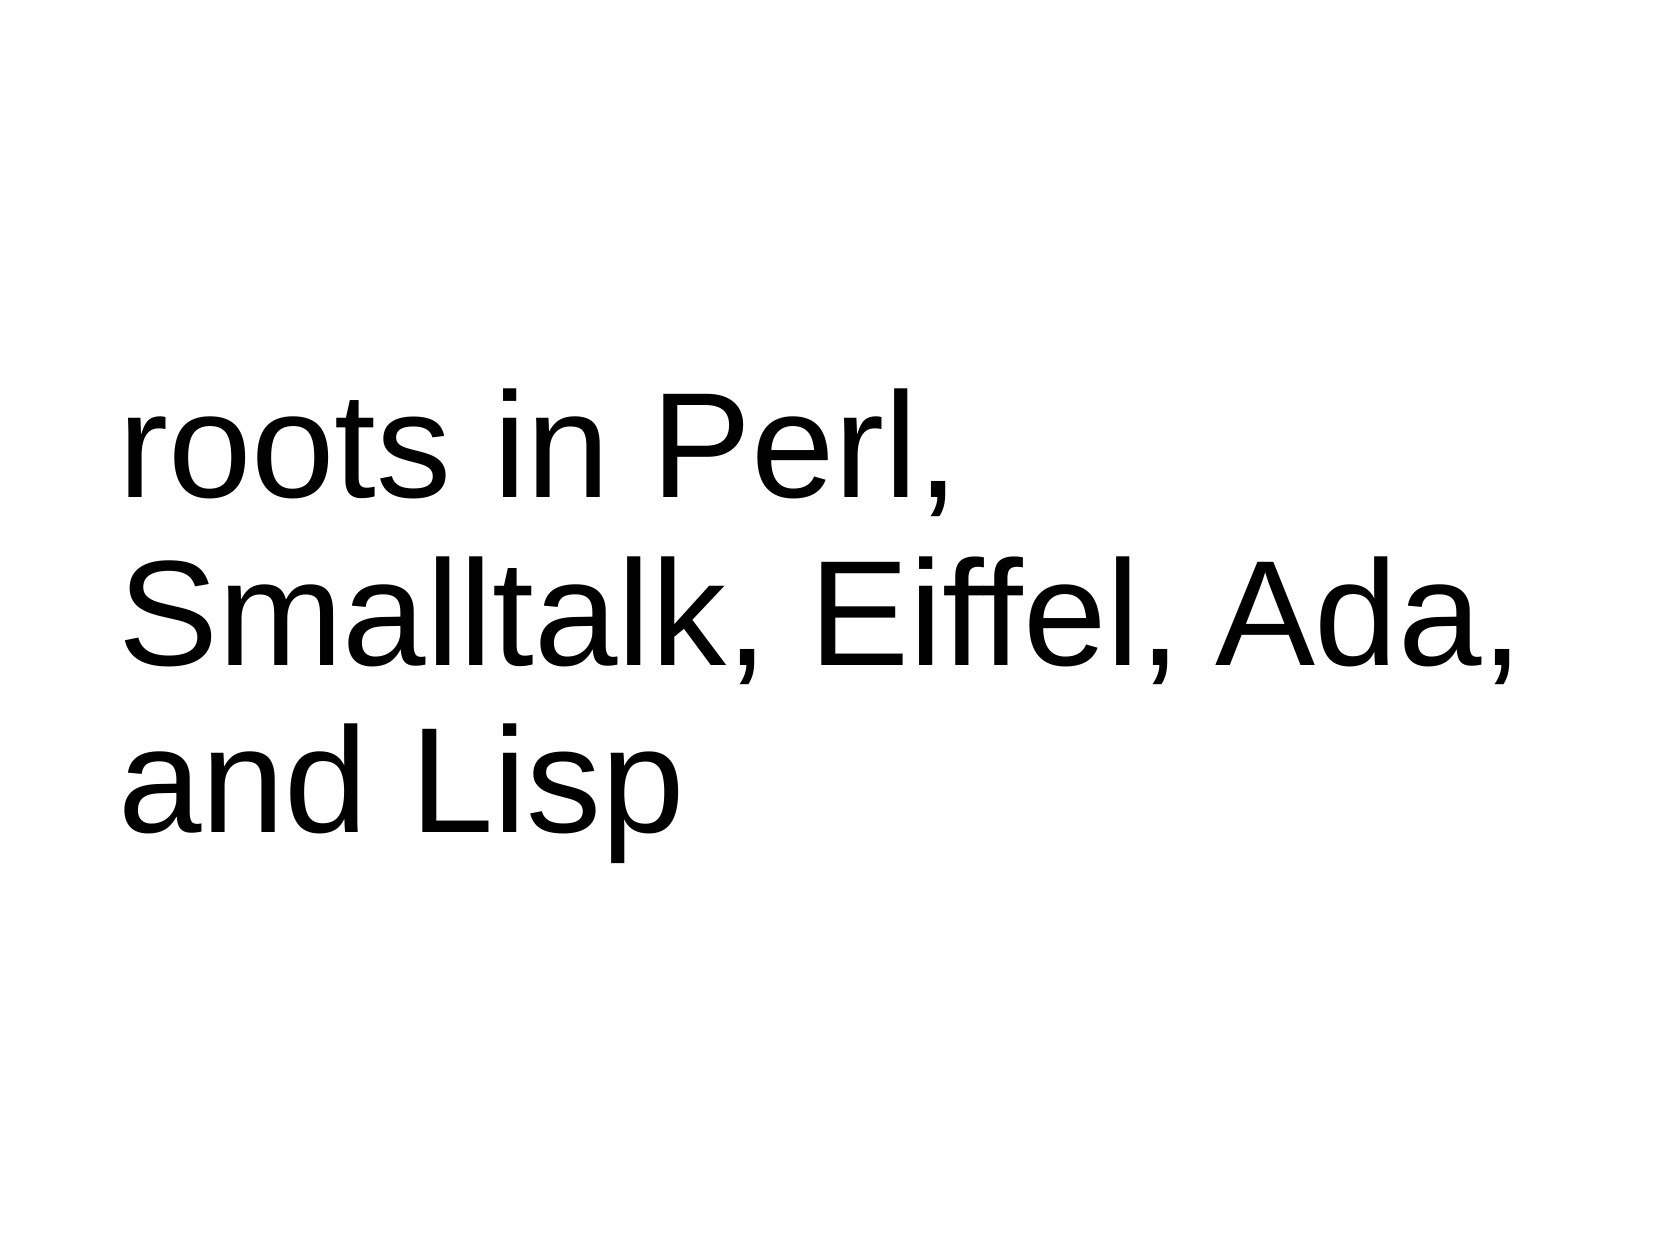

roots in Perl, Smalltalk, Eiffel, Ada, and Lisp